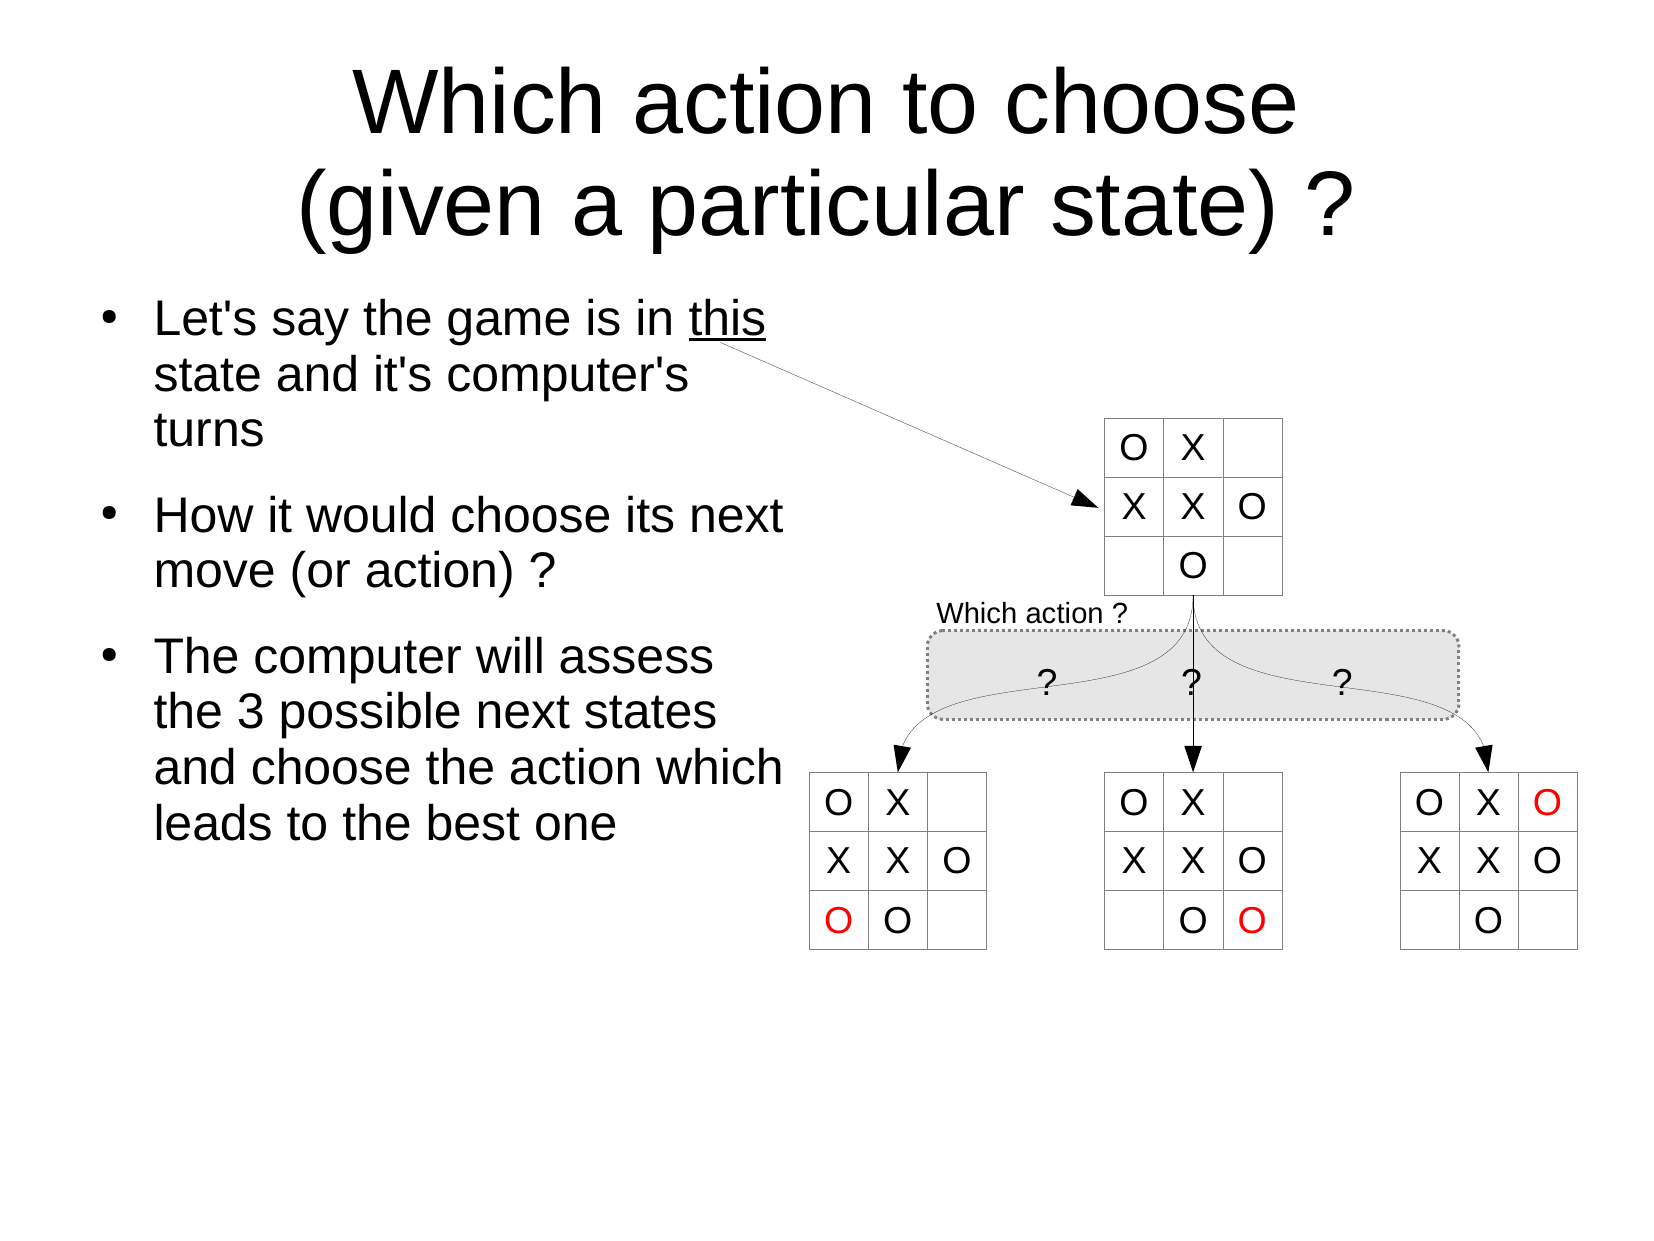

# Which action to choose (given a particular state) ?
Let's say the game is in this state and it's computer's turns
How it would choose its next move (or action) ?
The computer will assess the 3 possible next states and choose the action which leads to the best one